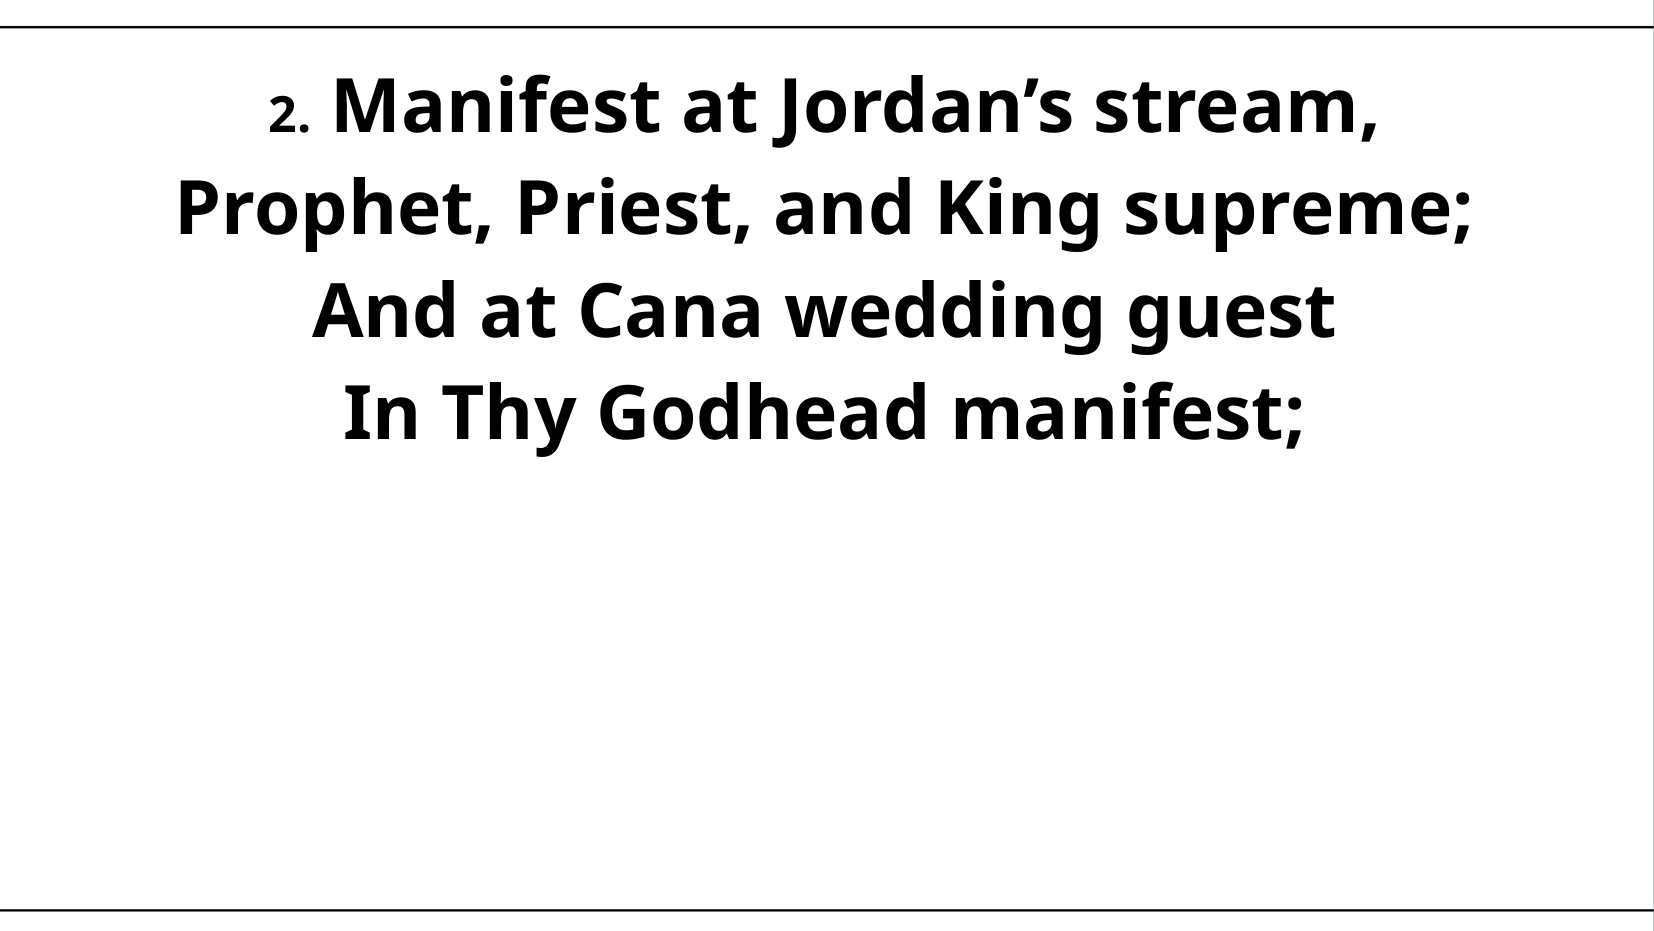

2. Manifest at Jordan’s stream,
Prophet, Priest, and King supreme;
And at Cana wedding guest
In Thy Godhead manifest;